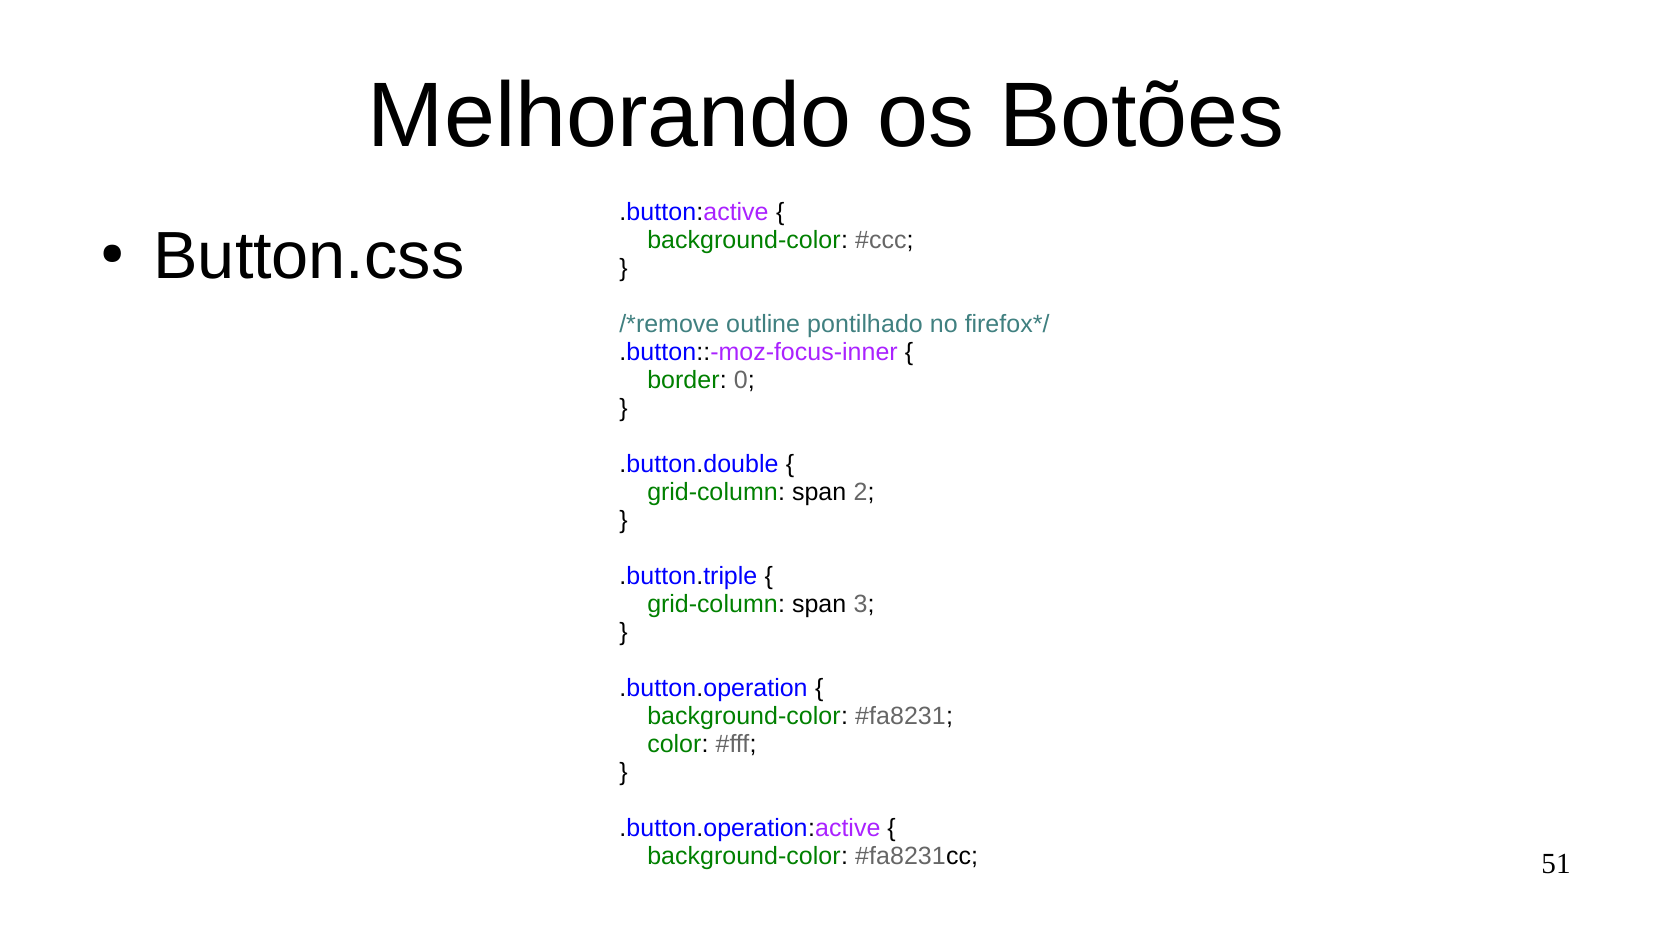

# Melhorando os Botões
.button:active {
 background-color: #ccc;
}
/*remove outline pontilhado no firefox*/
.button::-moz-focus-inner {
 border: 0;
}
.button.double {
 grid-column: span 2;
}
.button.triple {
 grid-column: span 3;
}
.button.operation {
 background-color: #fa8231;
 color: #fff;
}
.button.operation:active {
 background-color: #fa8231cc;
Button.css
51